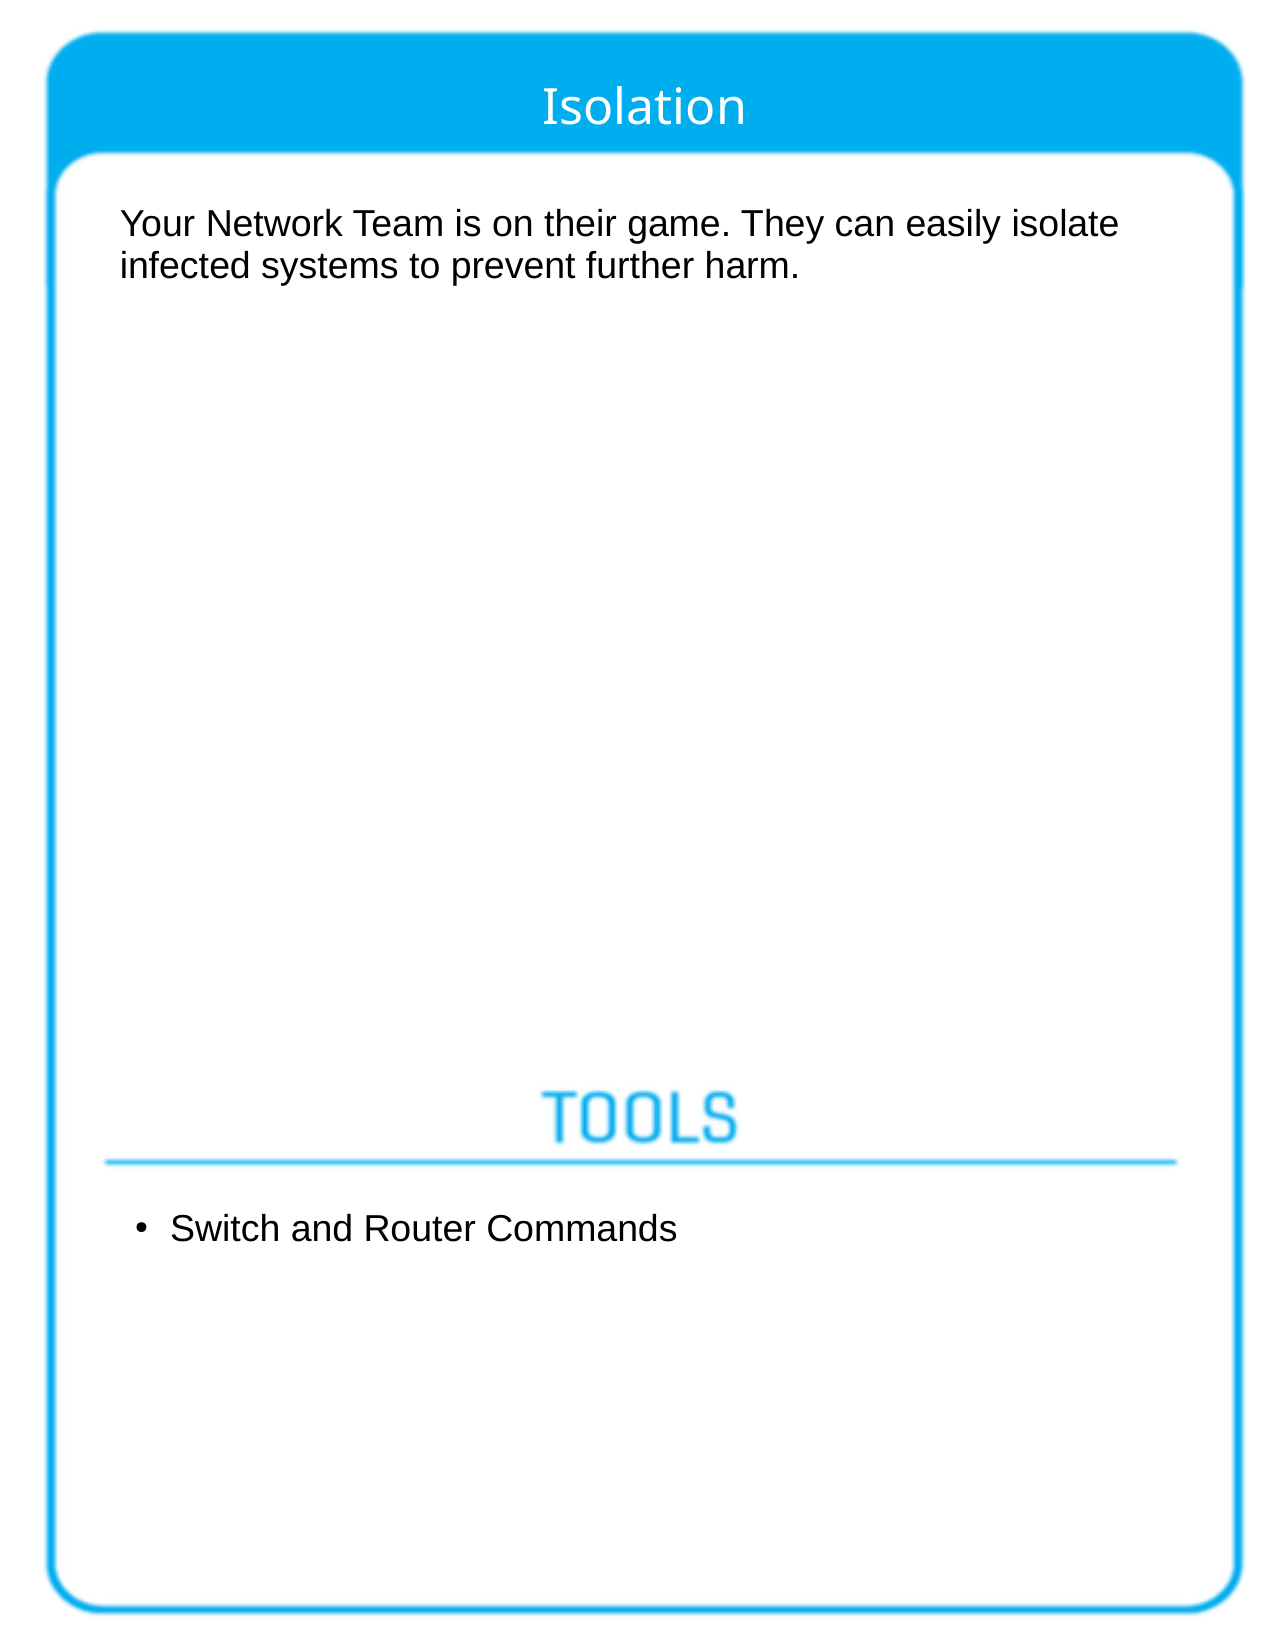

Isolation
Your Network Team is on their game. They can easily isolate infected systems to prevent further harm.
Switch and Router Commands